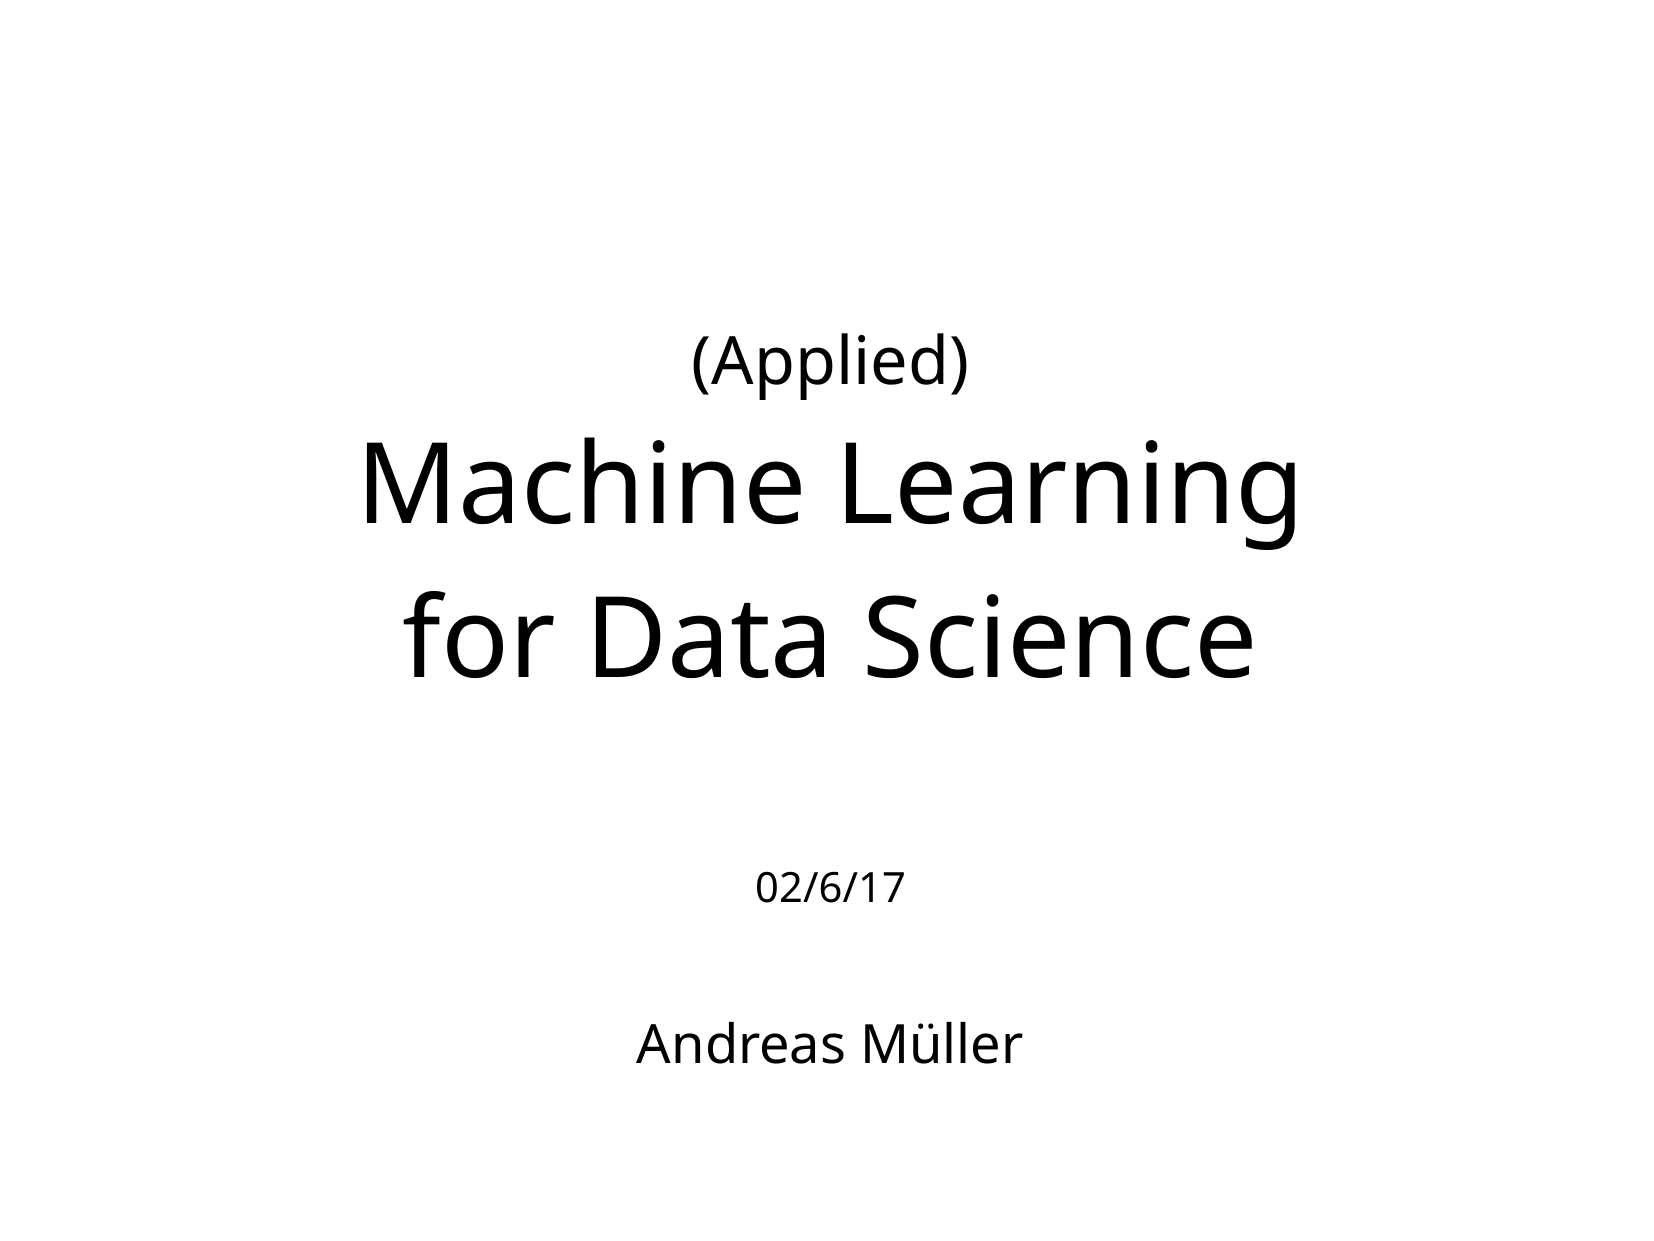

(Applied)
Machine Learning
for Data Science
02/6/17
Andreas Müller